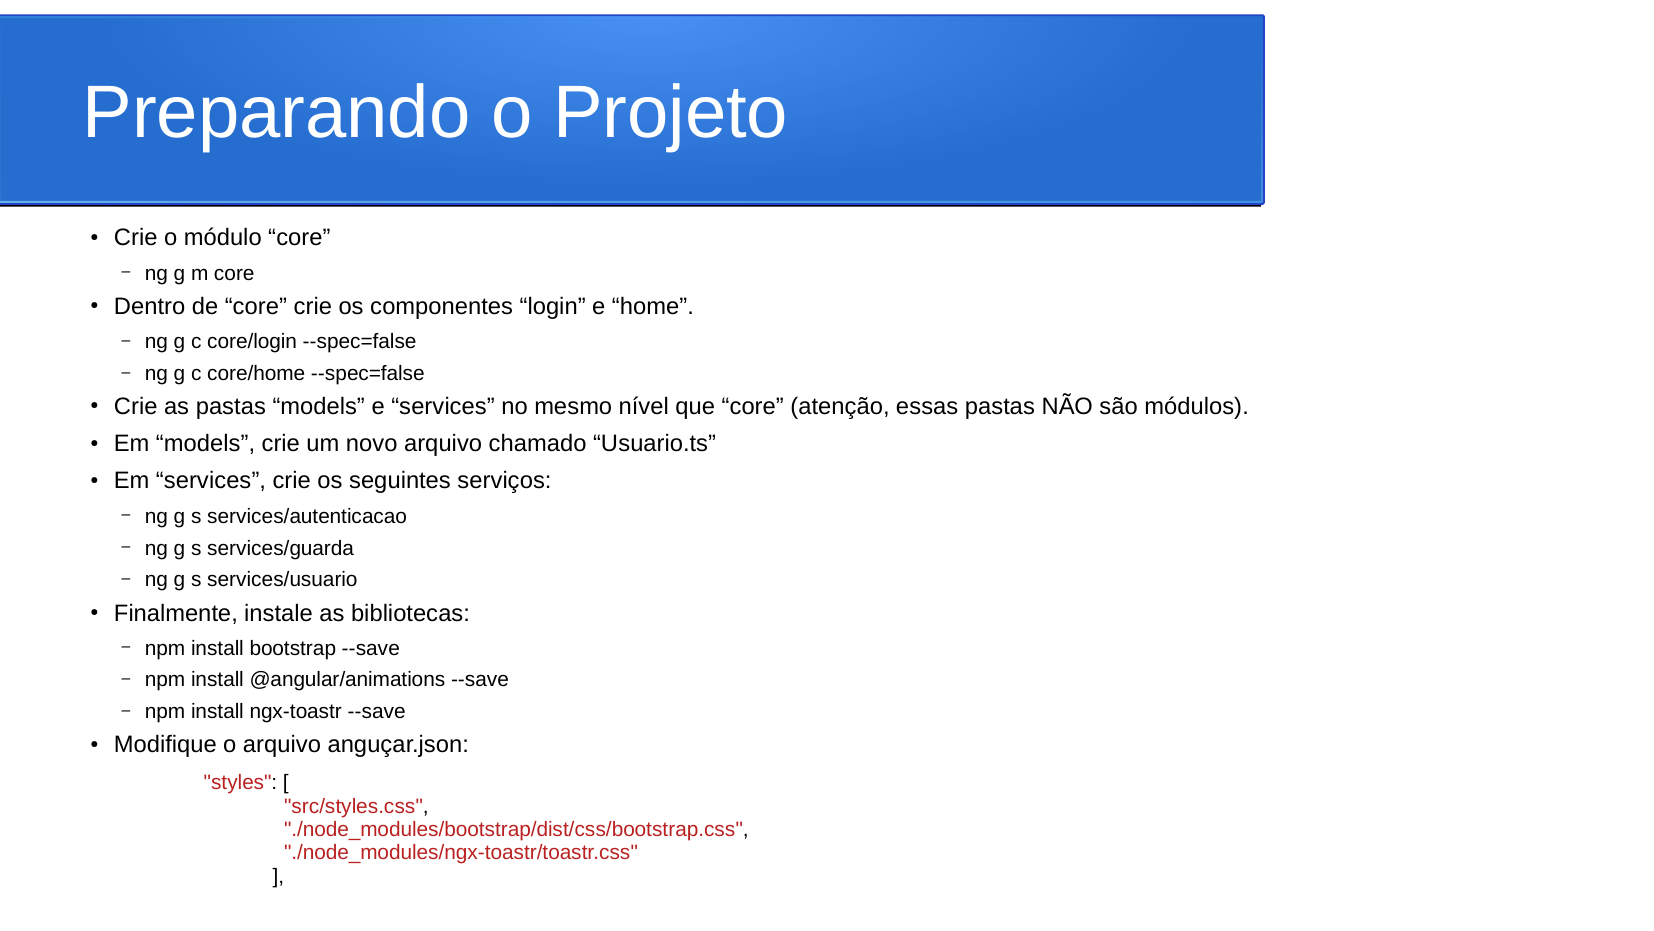

# Preparando o Projeto
Crie o módulo “core”
ng g m core
Dentro de “core” crie os componentes “login” e “home”.
ng g c core/login --spec=false
ng g c core/home --spec=false
Crie as pastas “models” e “services” no mesmo nível que “core” (atenção, essas pastas NÃO são módulos).
Em “models”, crie um novo arquivo chamado “Usuario.ts”
Em “services”, crie os seguintes serviços:
ng g s services/autenticacao
ng g s services/guarda
ng g s services/usuario
Finalmente, instale as bibliotecas:
npm install bootstrap --save
npm install @angular/animations --save
npm install ngx-toastr --save
Modifique o arquivo anguçar.json:
"styles": [
 "src/styles.css",
 "./node_modules/bootstrap/dist/css/bootstrap.css",
 "./node_modules/ngx-toastr/toastr.css"
 ],